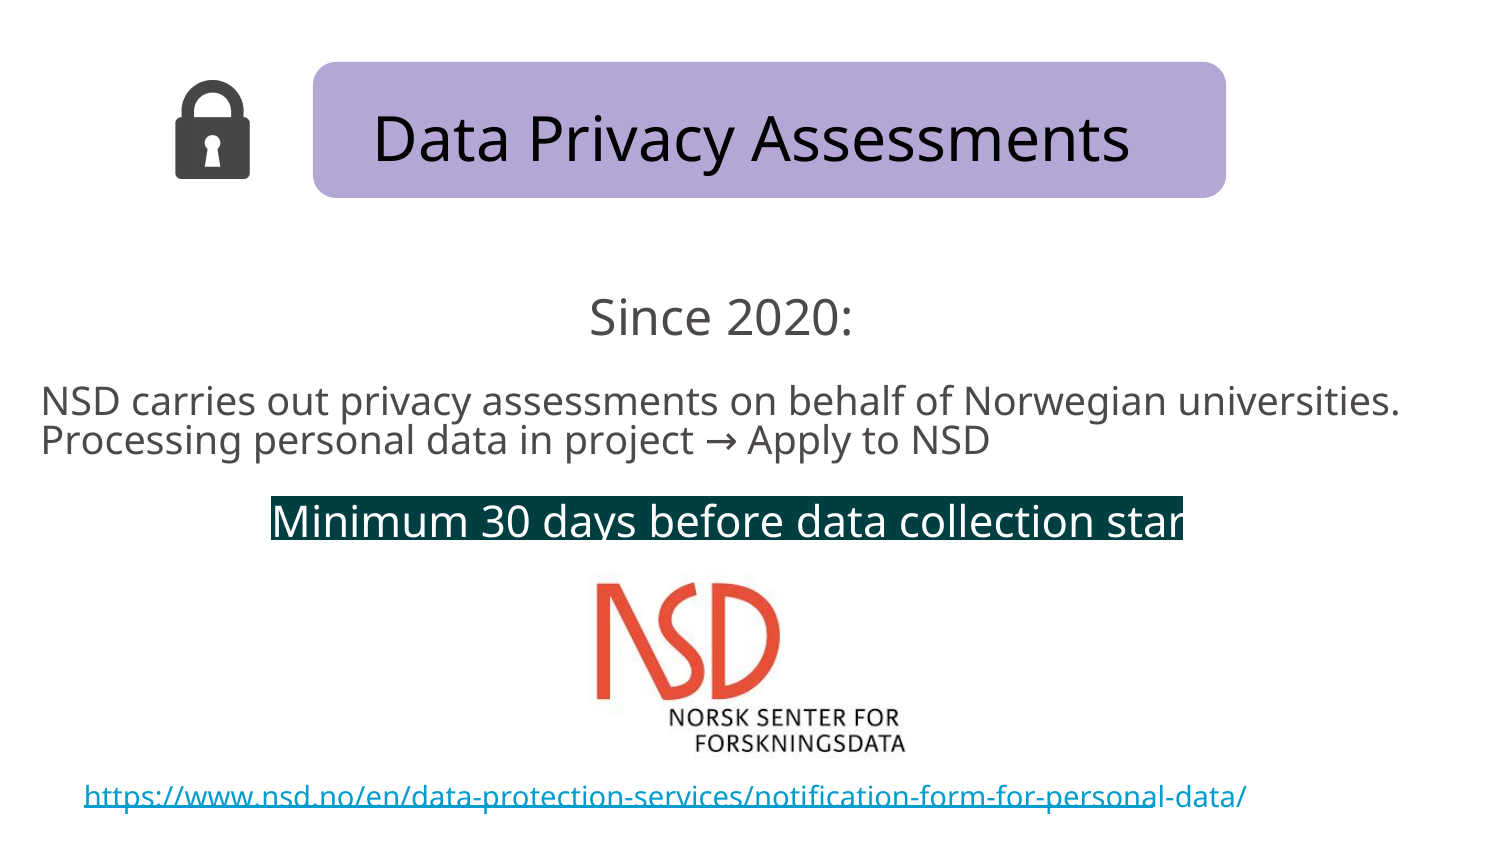

Data Privacy Assessments
Since 2020:
NSD carries out privacy assessments on behalf of Norwegian universities.
Processing personal data in project → Apply to NSD
Minimum 30 days before data collection starts
https://www.nsd.no/en/data-protection-services/notiﬁcation-form-for-personal-data/